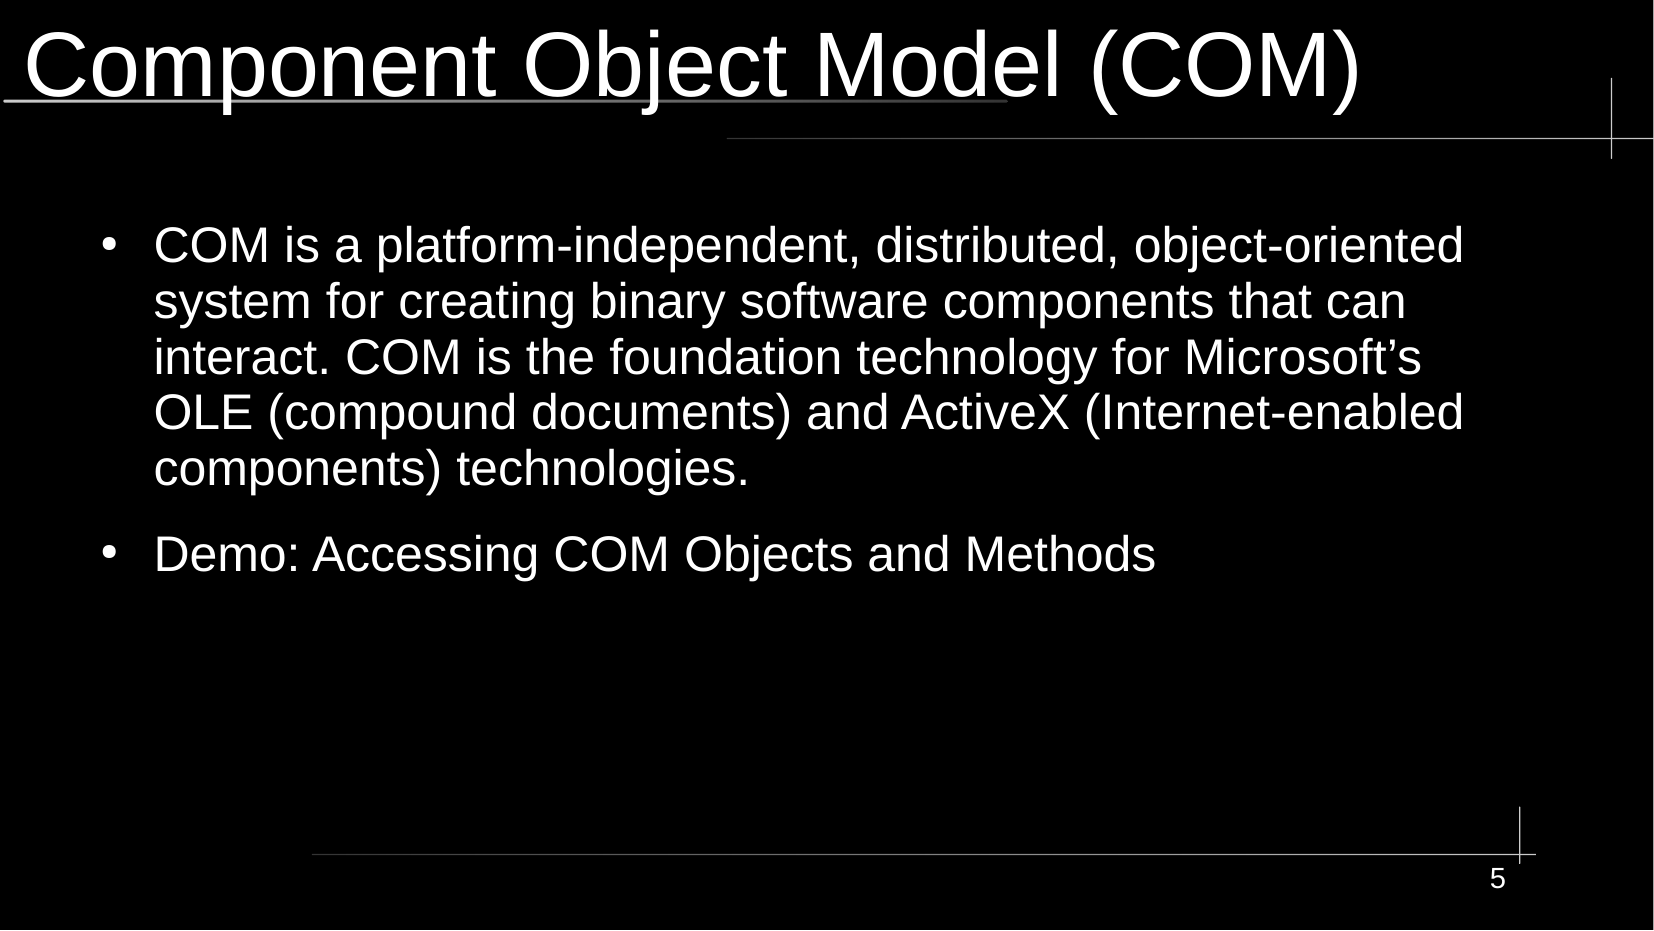

# Component Object Model (COM)
COM is a platform-independent, distributed, object-oriented system for creating binary software components that can interact. COM is the foundation technology for Microsoft’s OLE (compound documents) and ActiveX (Internet-enabled components) technologies.
Demo: Accessing COM Objects and Methods
5